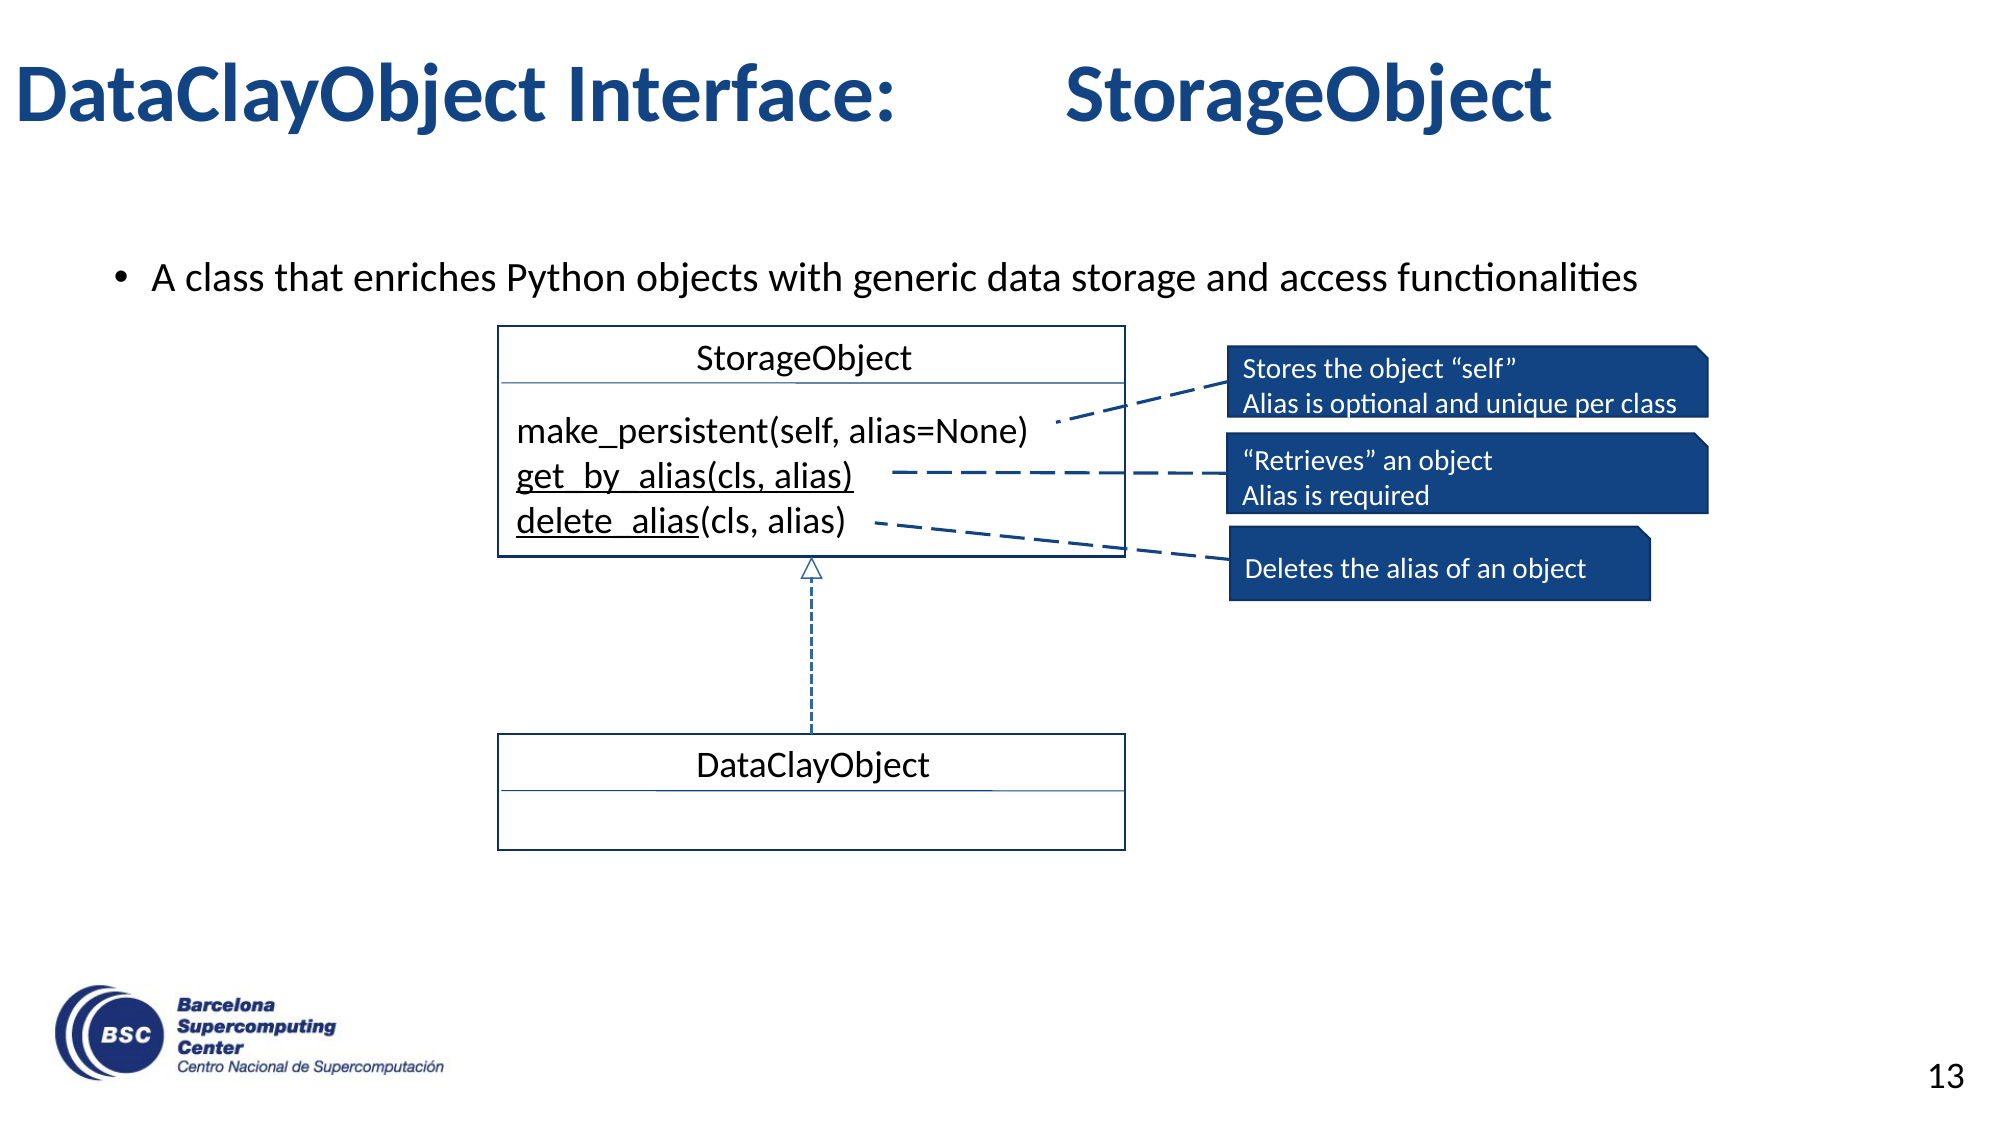

# DataClayObject Interface: 	StorageObject
A class that enriches Python objects with generic data storage and access functionalities
StorageObject
Stores the object “self”
Alias is optional and unique per class
make_persistent(self, alias=None)
get_by_alias(cls, alias)
delete_alias(cls, alias)
“Retrieves” an object
Alias is required
Deletes the alias of an object
DataClayObject